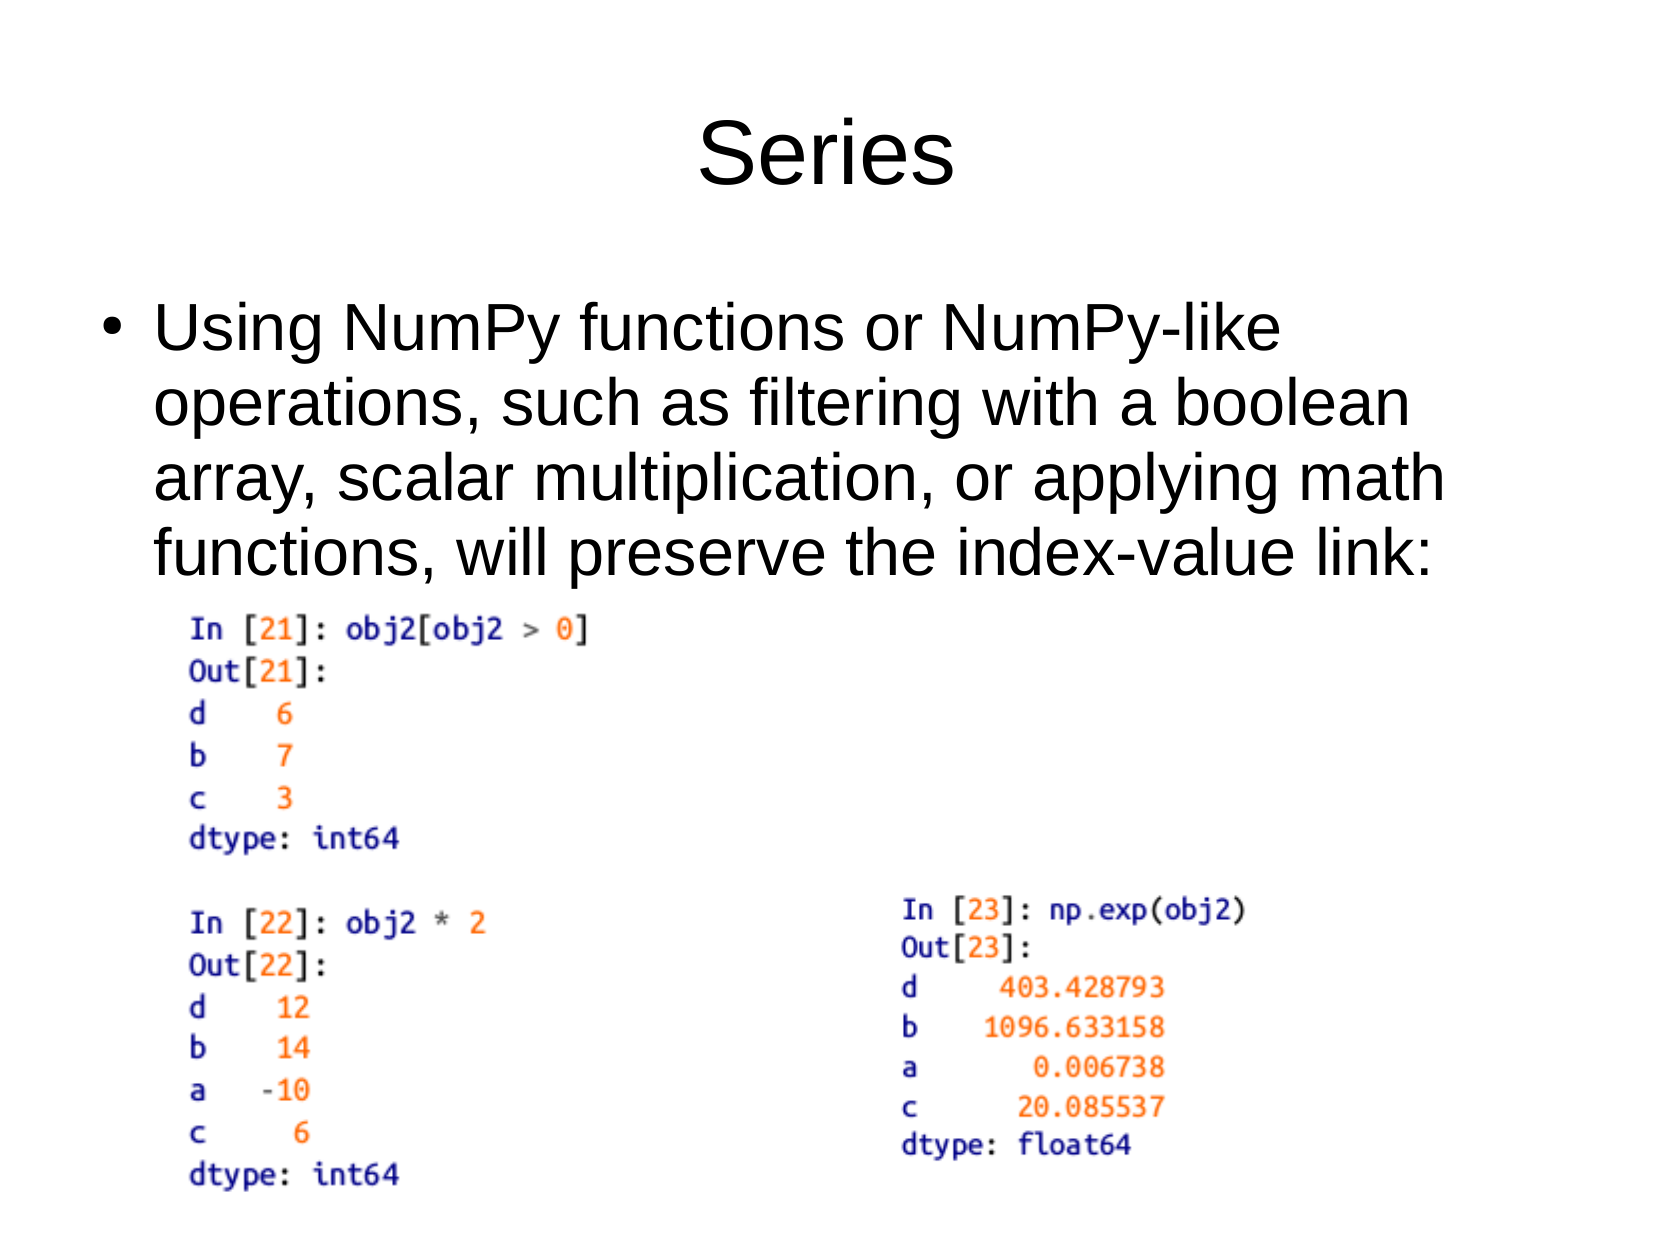

# Series
Using NumPy functions or NumPy-like operations, such as filtering with a boolean array, scalar multiplication, or applying math functions, will preserve the index-value link: